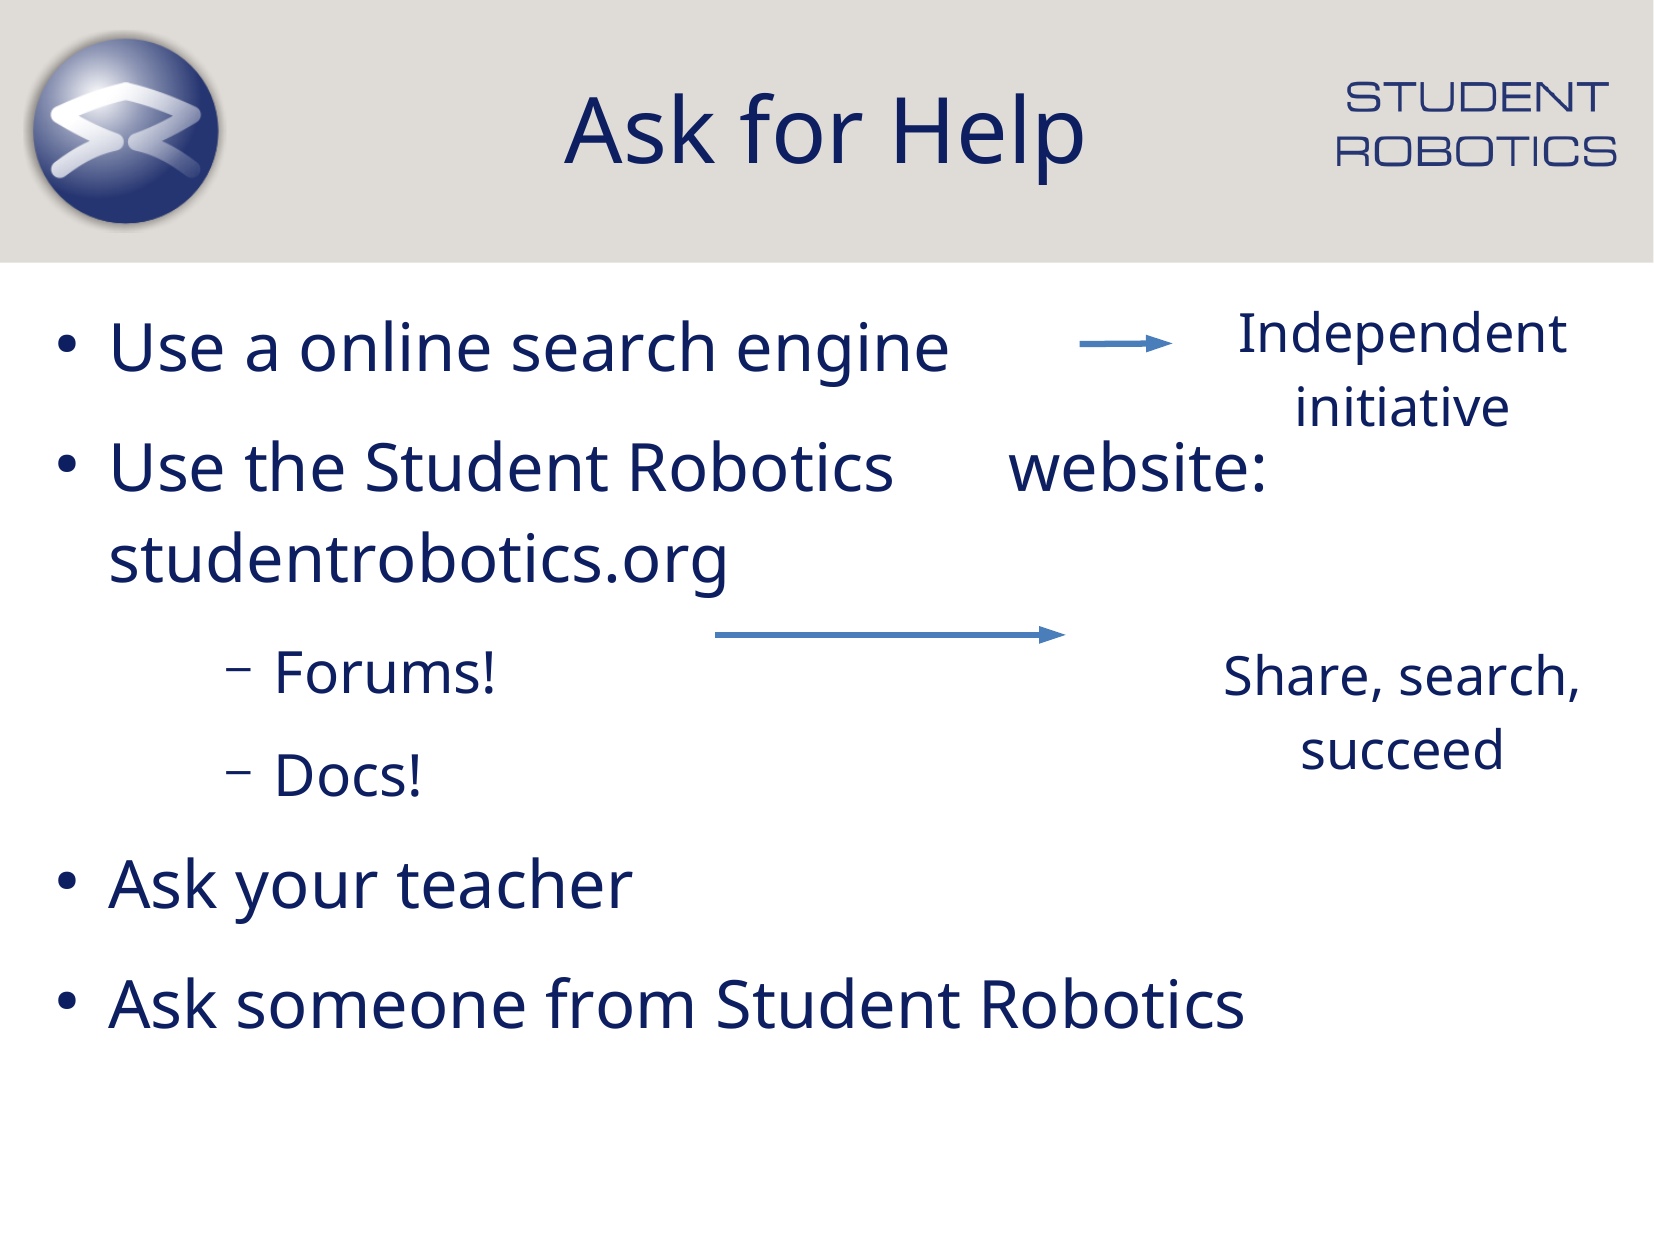

Ask for Help
Independent initiative
Share, search, succeed
# Use a online search engine
Use the Student Robotics 	website: studentrobotics.org
Forums!
Docs!
Ask your teacher
Ask someone from Student Robotics